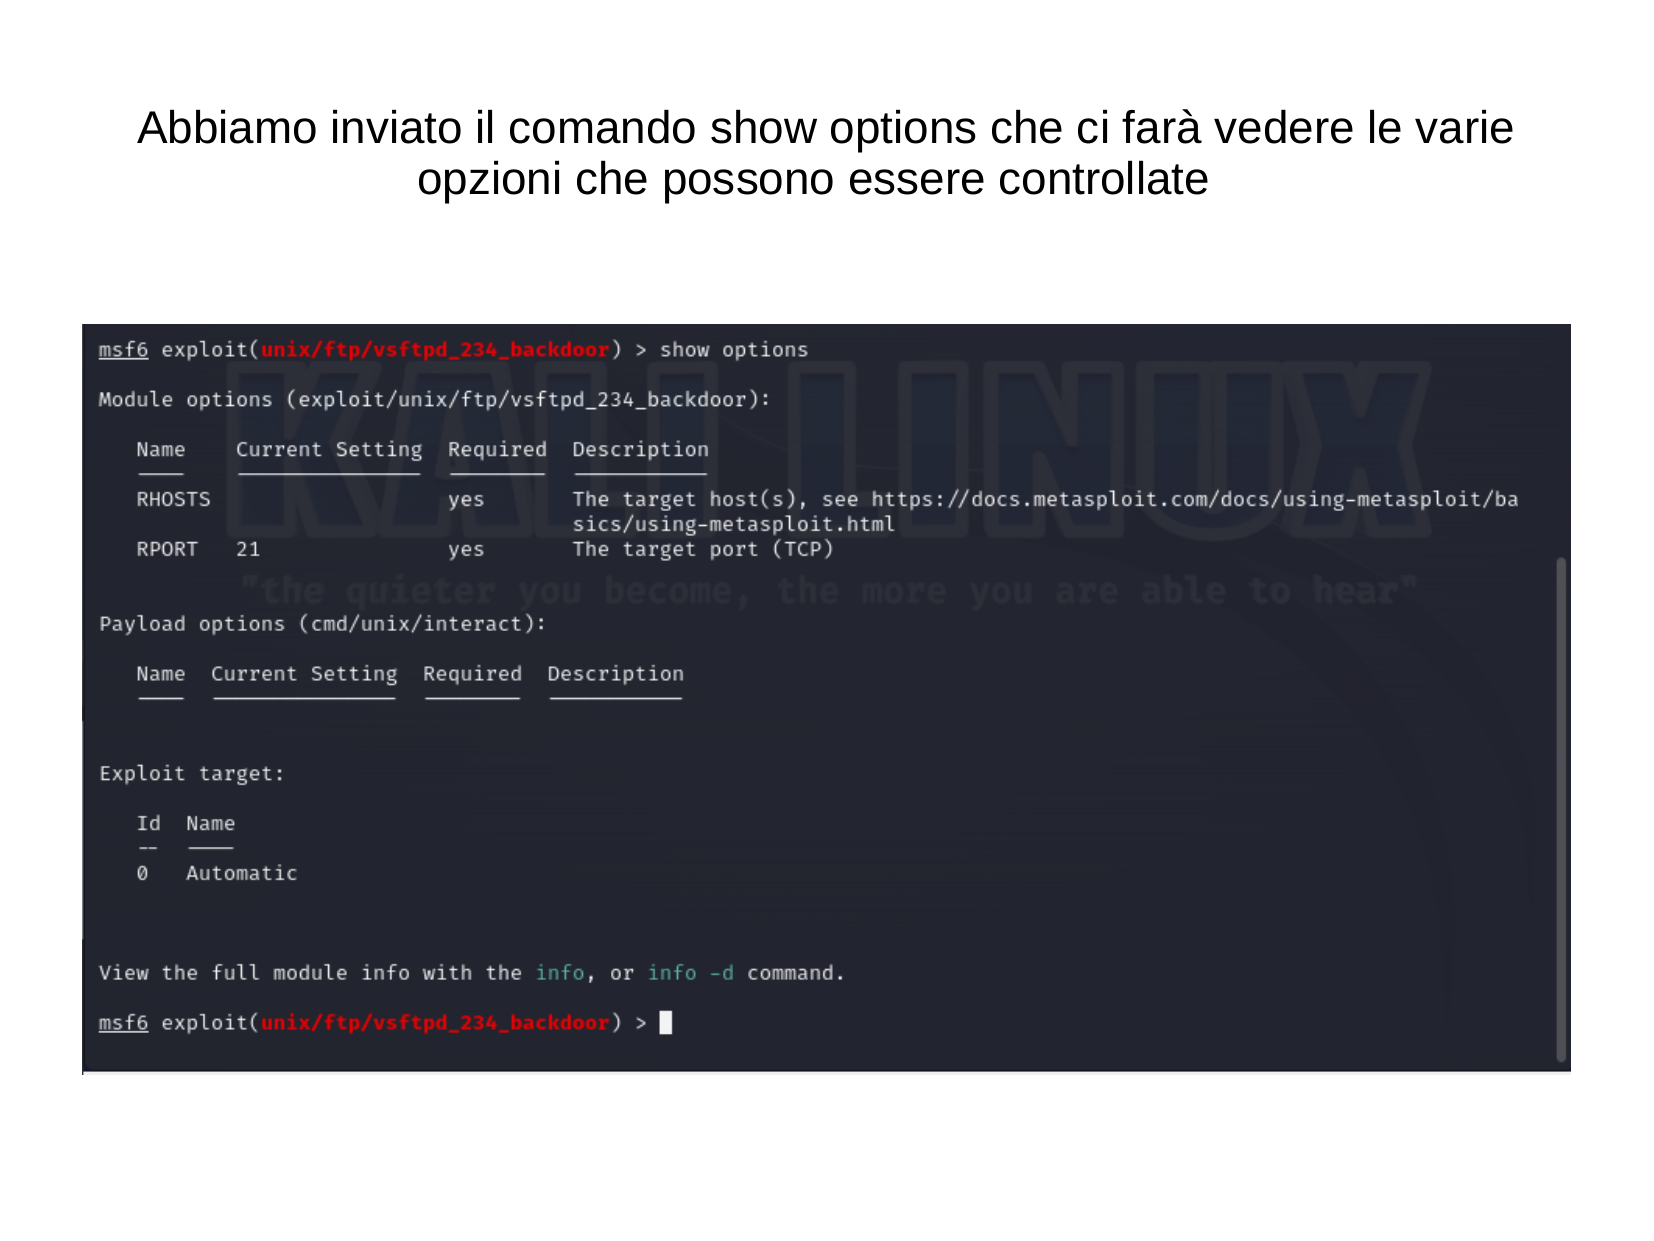

# Abbiamo inviato il comando show options che ci farà vedere le varie opzioni che possono essere controllate